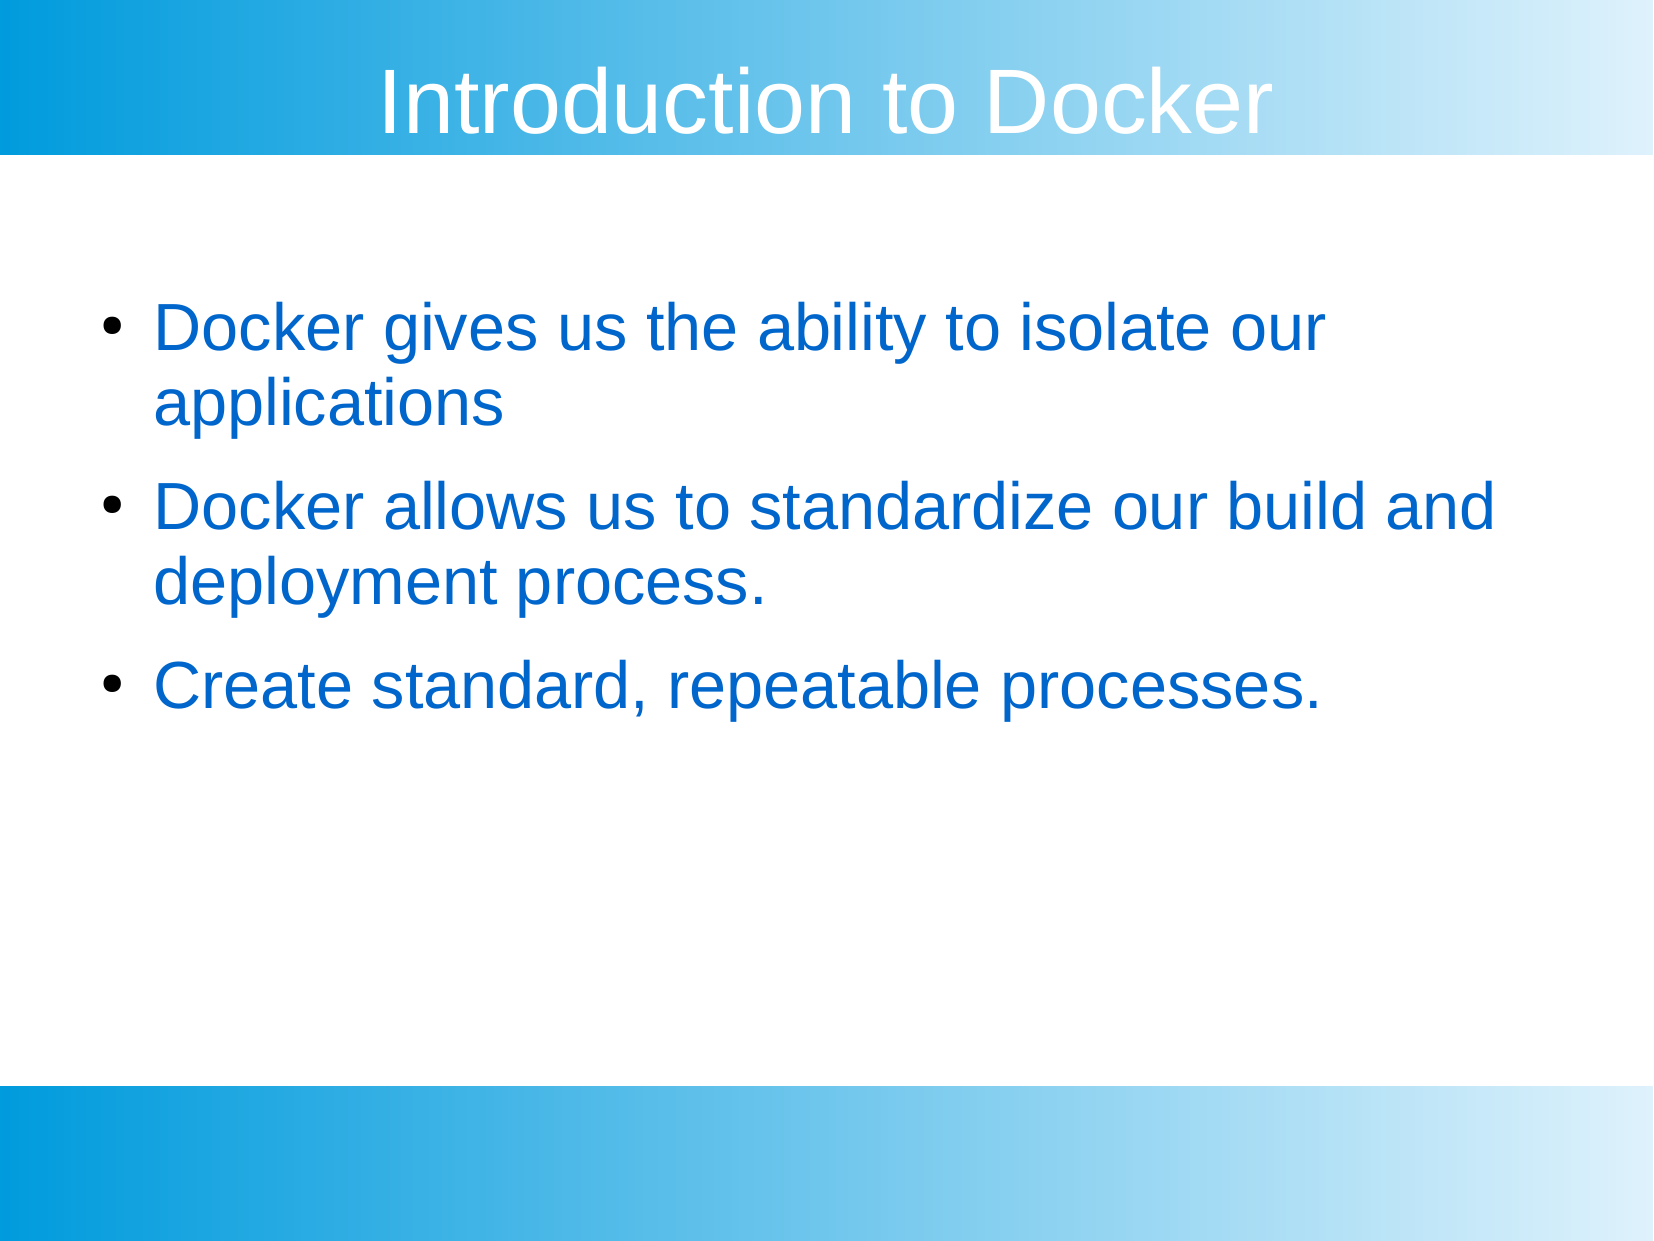

# Introduction to Docker
Docker gives us the ability to isolate our applications
Docker allows us to standardize our build and deployment process.
Create standard, repeatable processes.